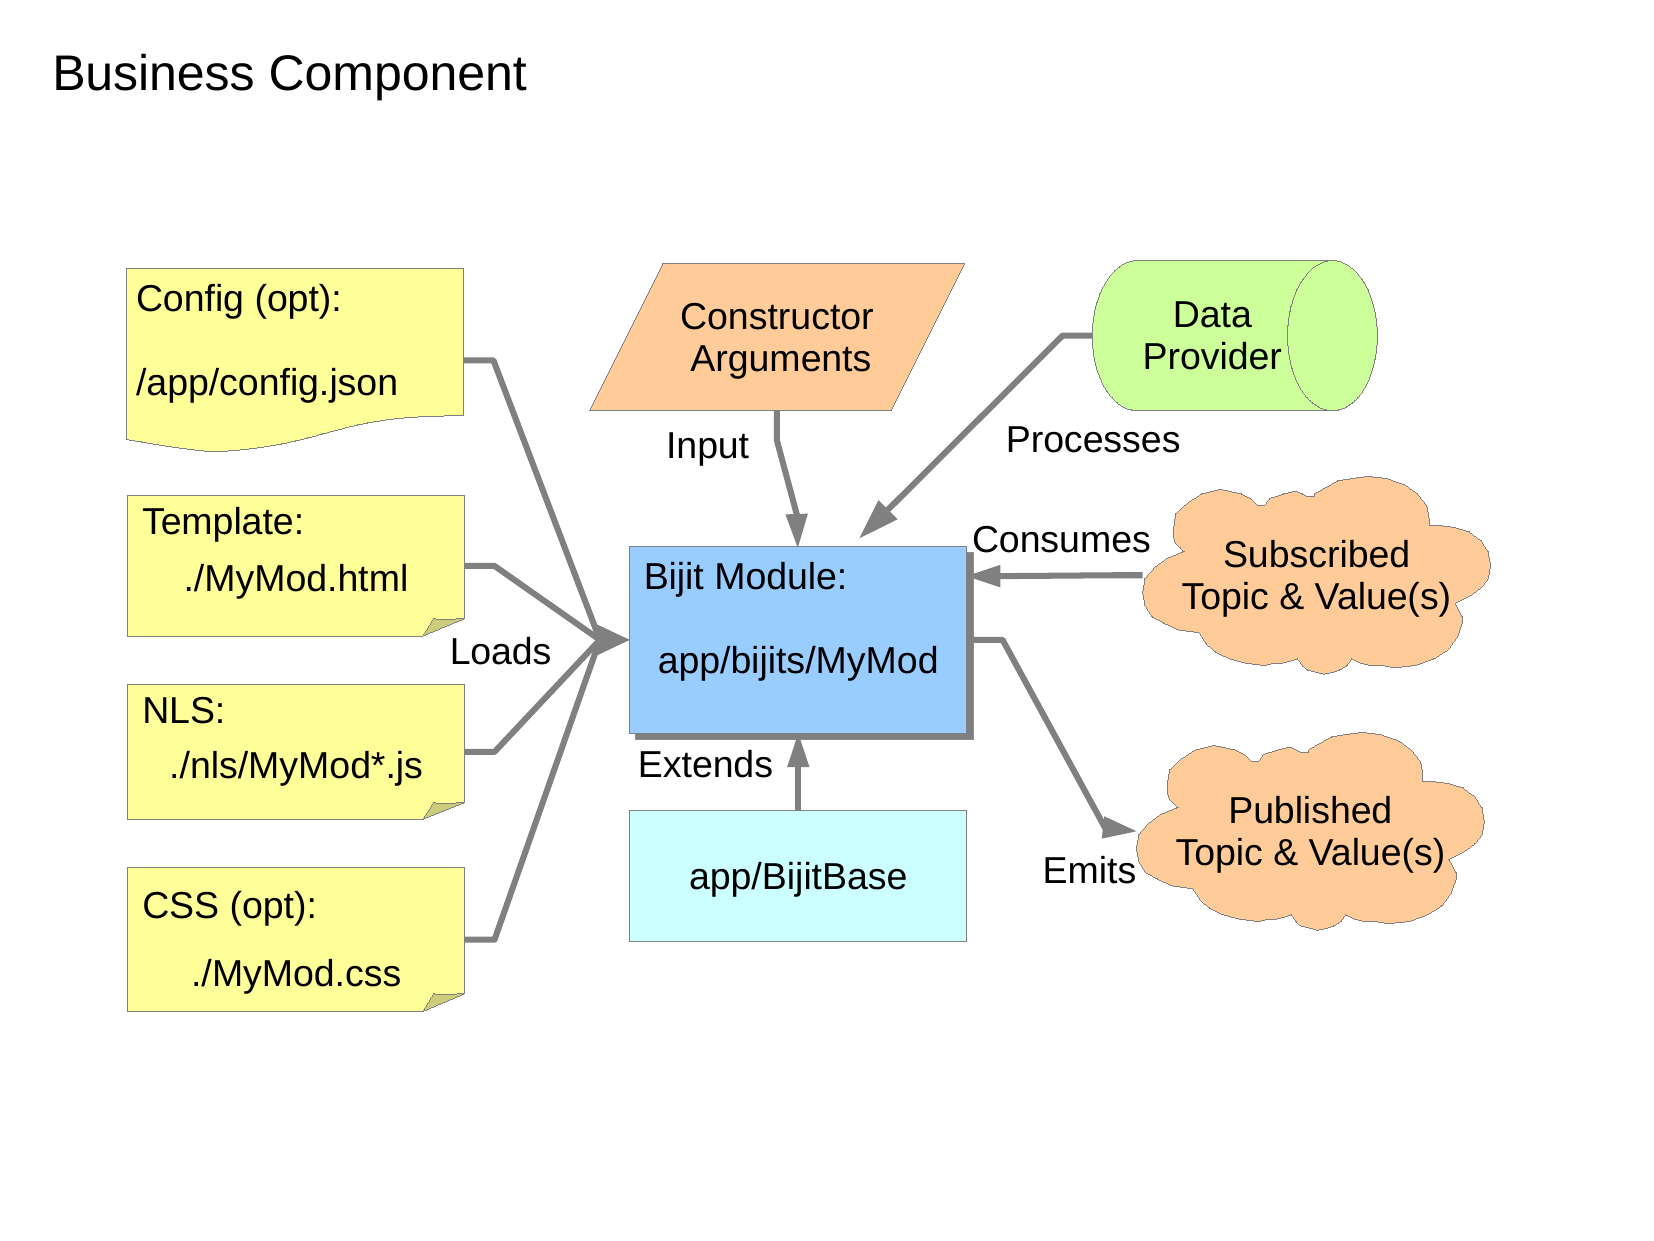

Business Component
Data
Provider
Constructor Arguments
Config (opt):
/app/config.json
Processes
Input
Subscribed
Topic & Value(s)
Template:
./MyMod.html
Consumes
app/bijits/MyMod
Bijit Module:
Loads
NLS:
./nls/MyMod*.js
Published
Topic & Value(s)
Extends
app/BijitBase
Emits
./MyMod.css
CSS (opt):